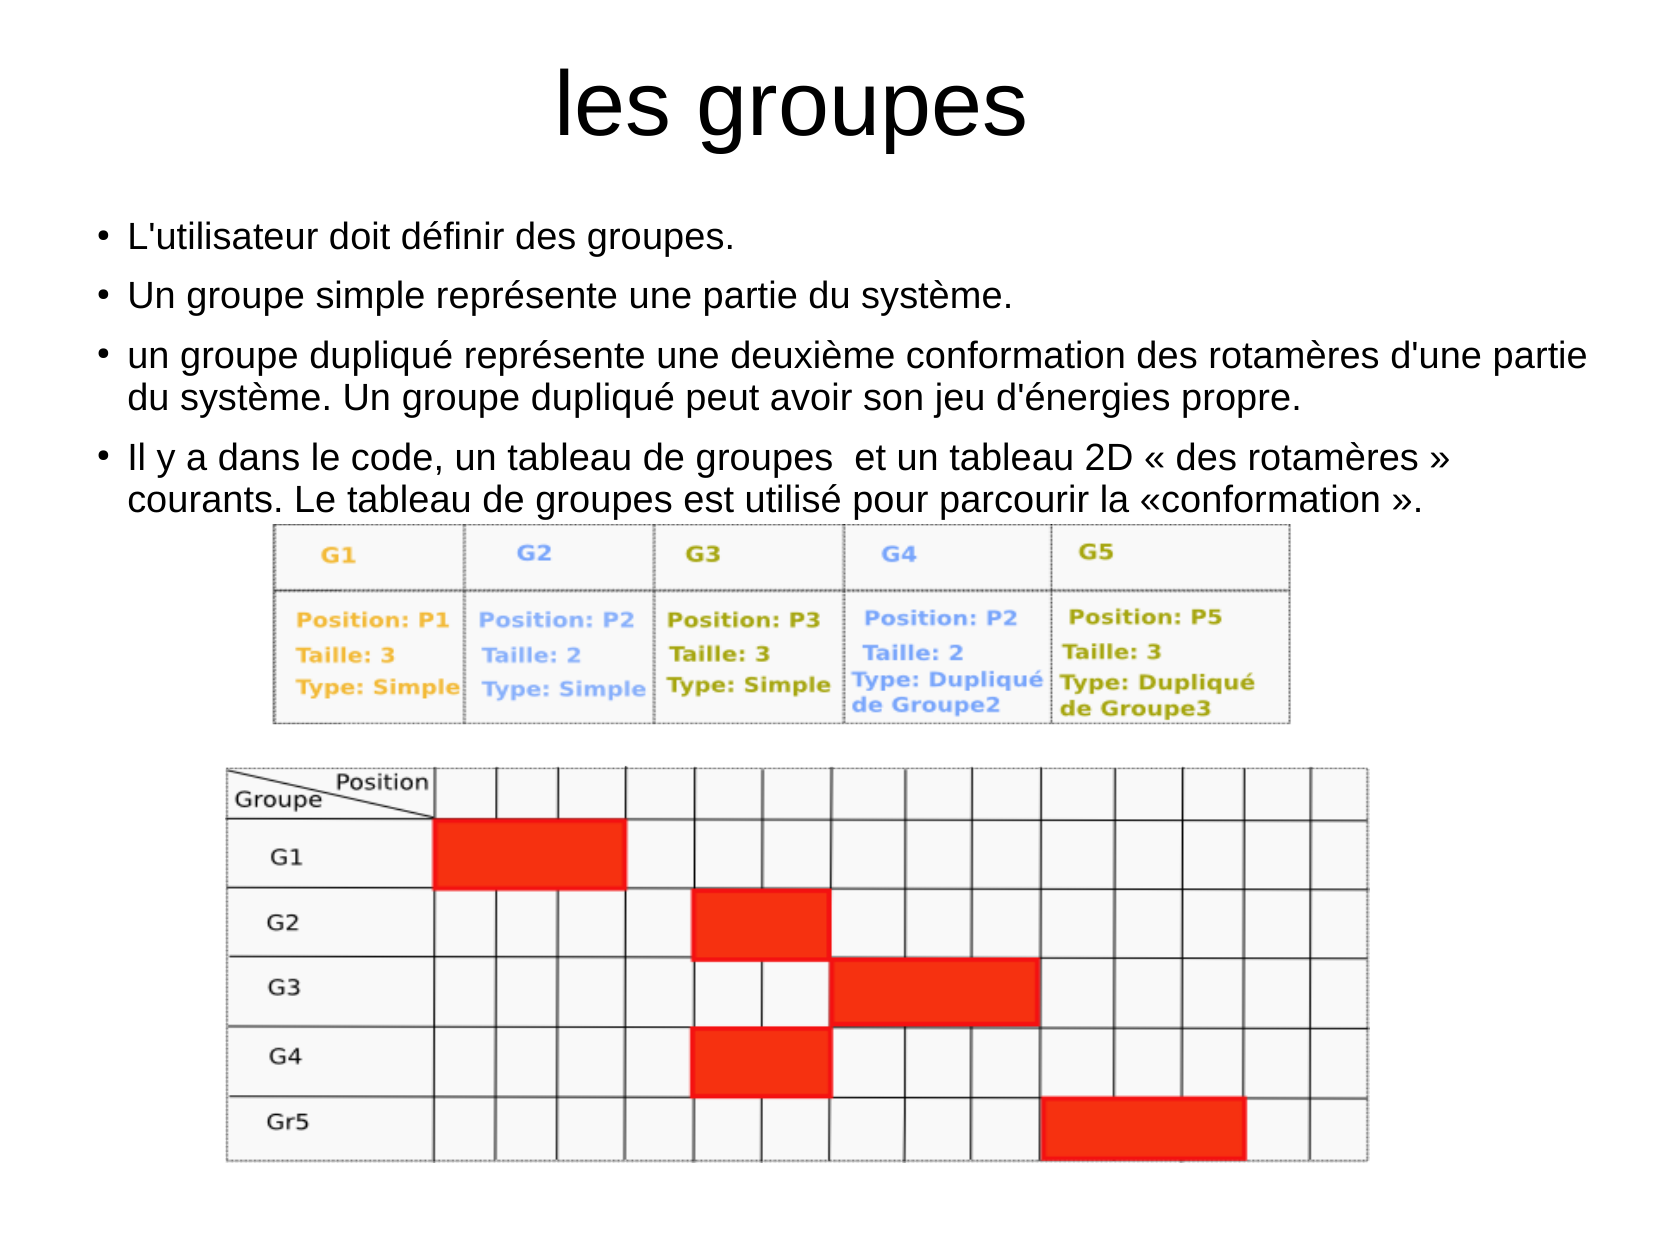

# les groupes
L'utilisateur doit définir des groupes.
Un groupe simple représente une partie du système.
un groupe dupliqué représente une deuxième conformation des rotamères d'une partie du système. Un groupe dupliqué peut avoir son jeu d'énergies propre.
Il y a dans le code, un tableau de groupes et un tableau 2D « des rotamères » courants. Le tableau de groupes est utilisé pour parcourir la «conformation ».